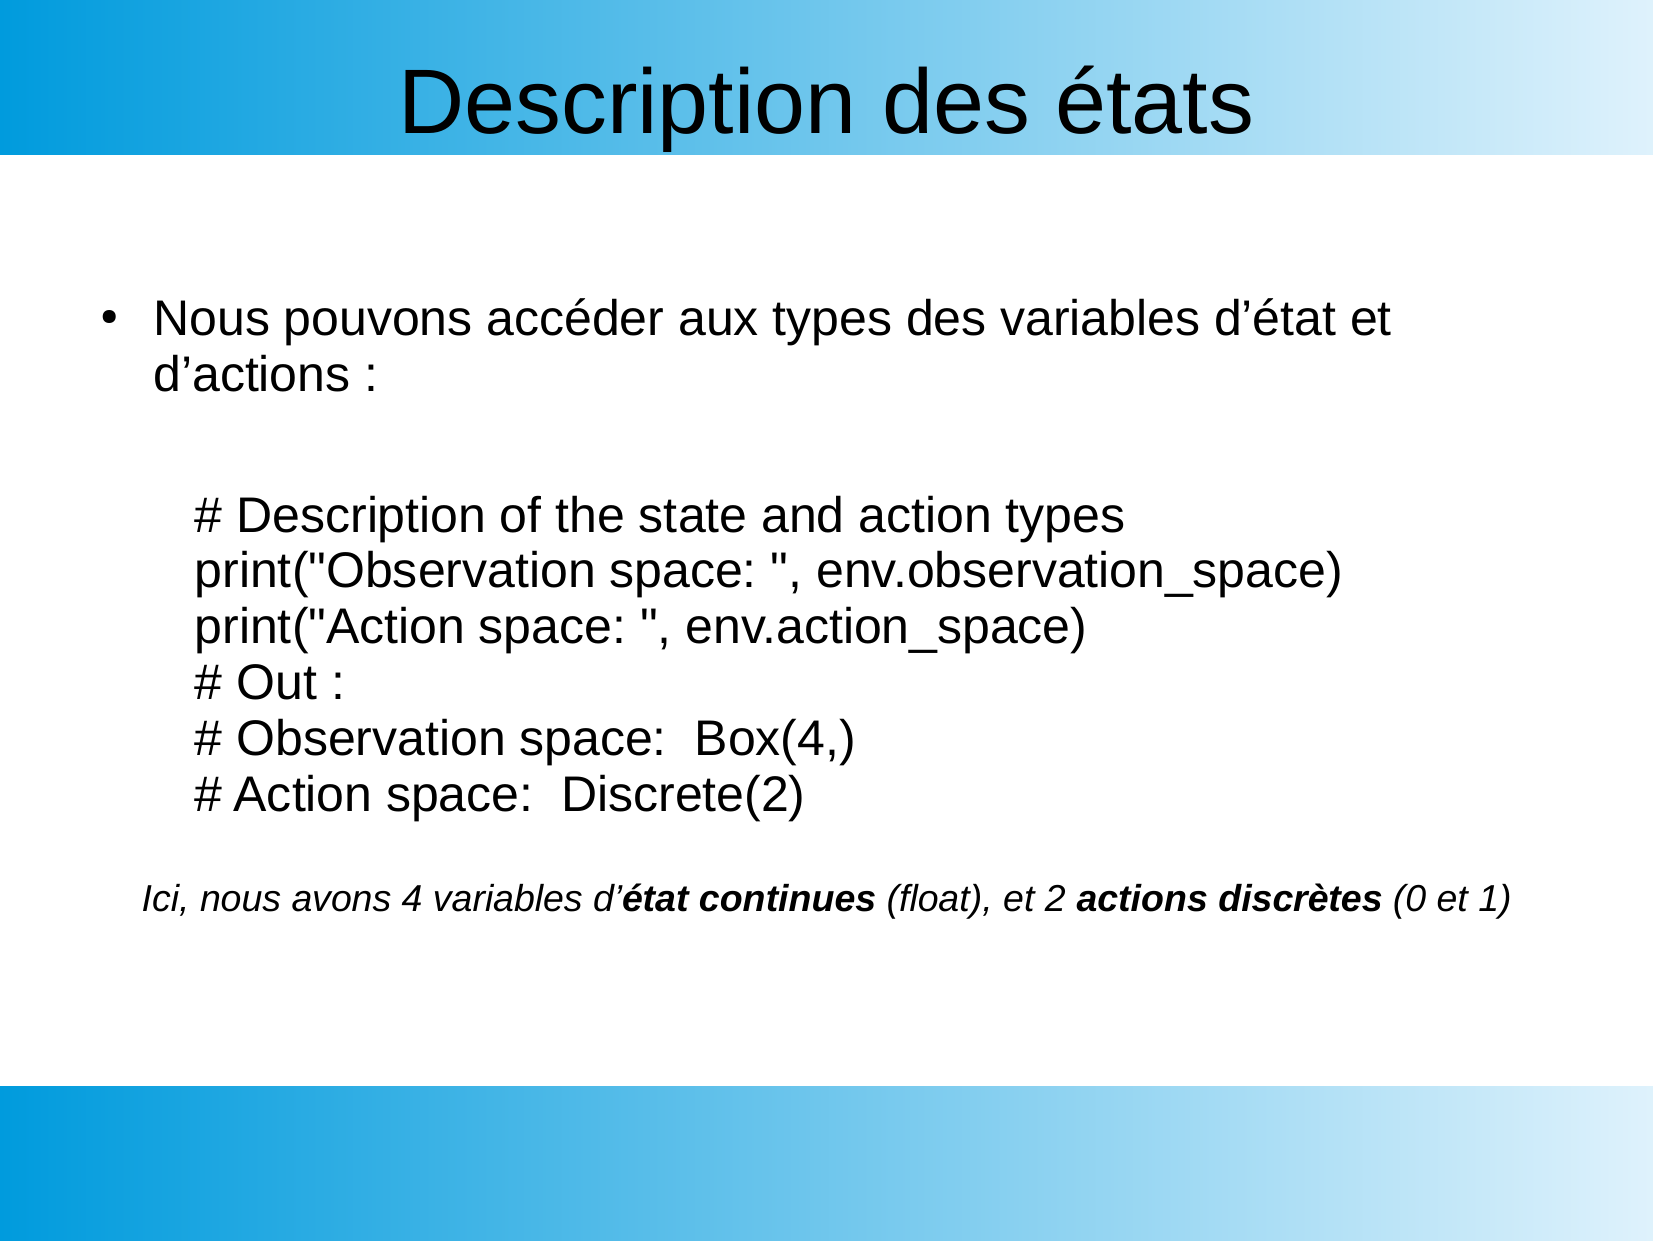

# Description des états
Nous pouvons accéder aux types des variables d’état et d’actions :
# Description of the state and action types
print("Observation space: ", env.observation_space)
print("Action space: ", env.action_space)
# Out :
# Observation space: Box(4,)
# Action space: Discrete(2)
Ici, nous avons 4 variables d’état continues (float), et 2 actions discrètes (0 et 1)